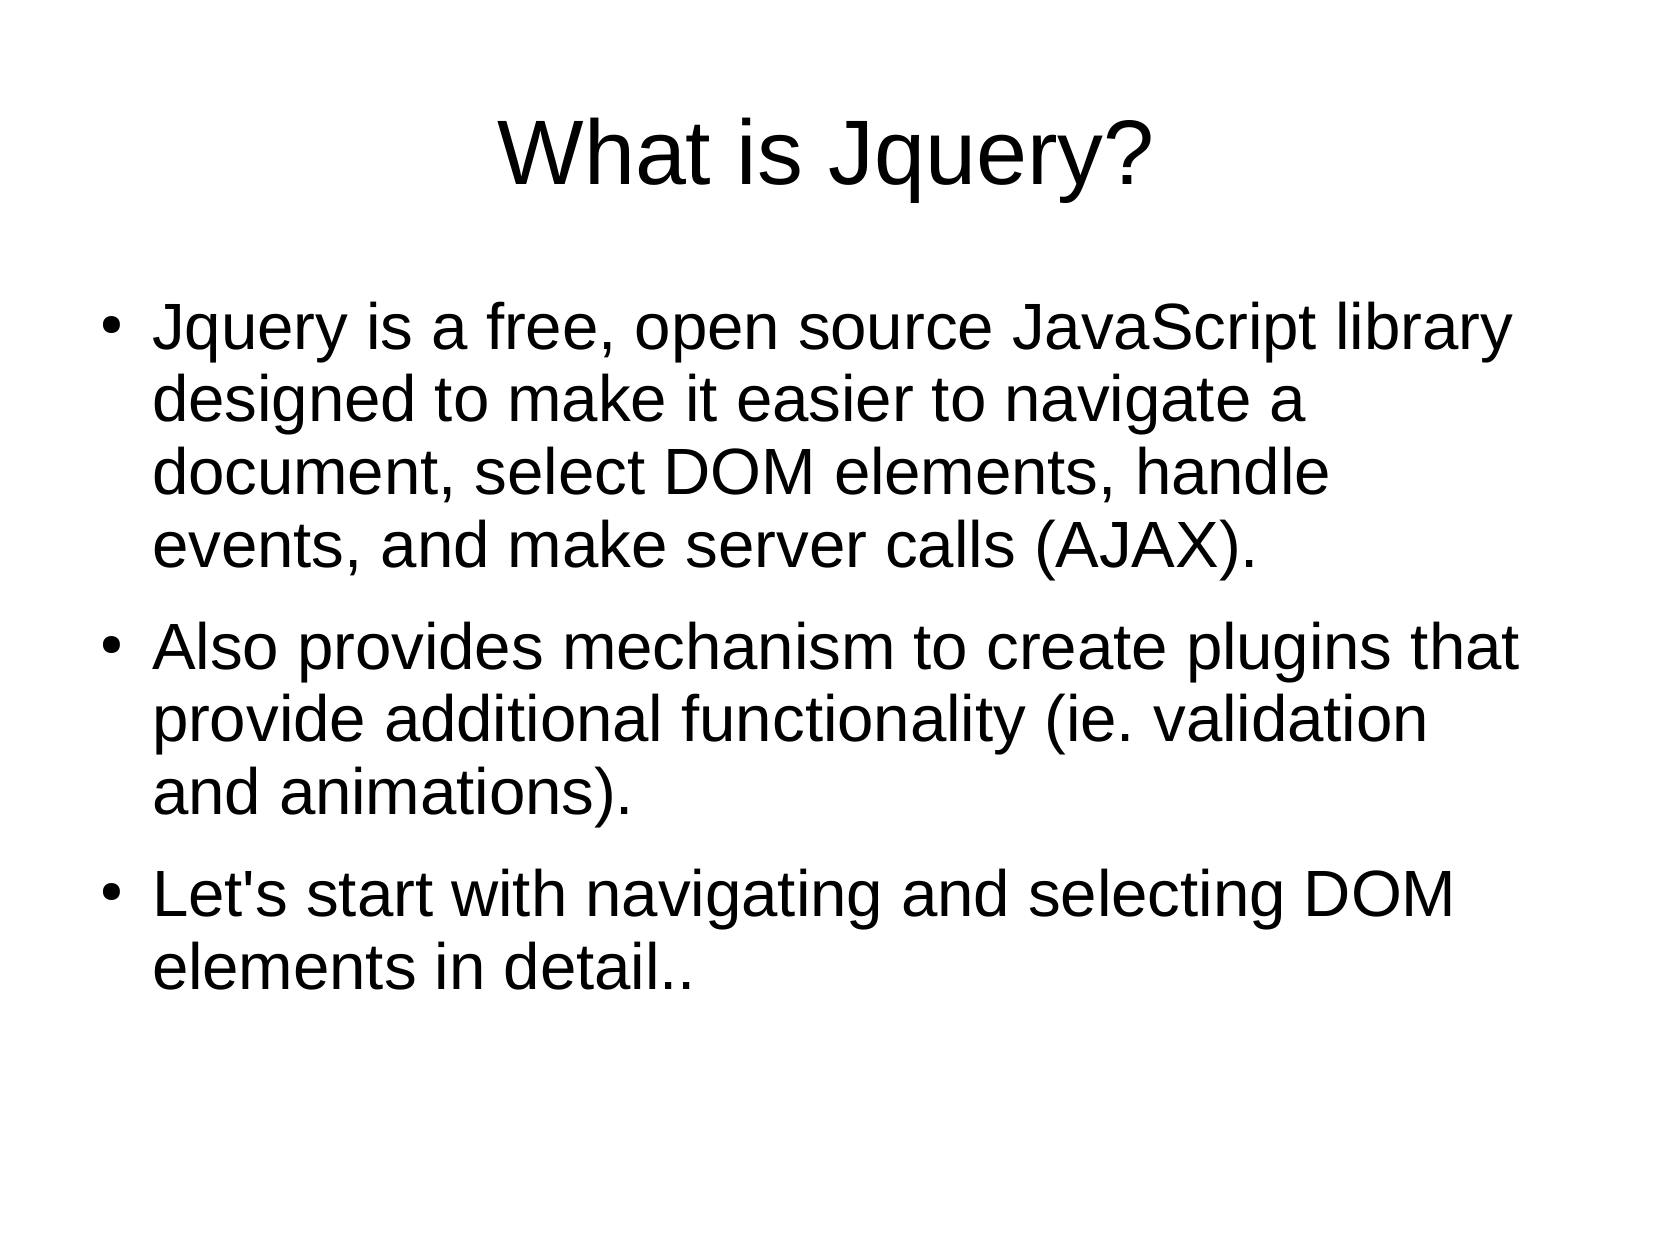

# What is Jquery?
Jquery is a free, open source JavaScript library designed to make it easier to navigate a document, select DOM elements, handle events, and make server calls (AJAX).
Also provides mechanism to create plugins that provide additional functionality (ie. validation and animations).
Let's start with navigating and selecting DOM elements in detail..